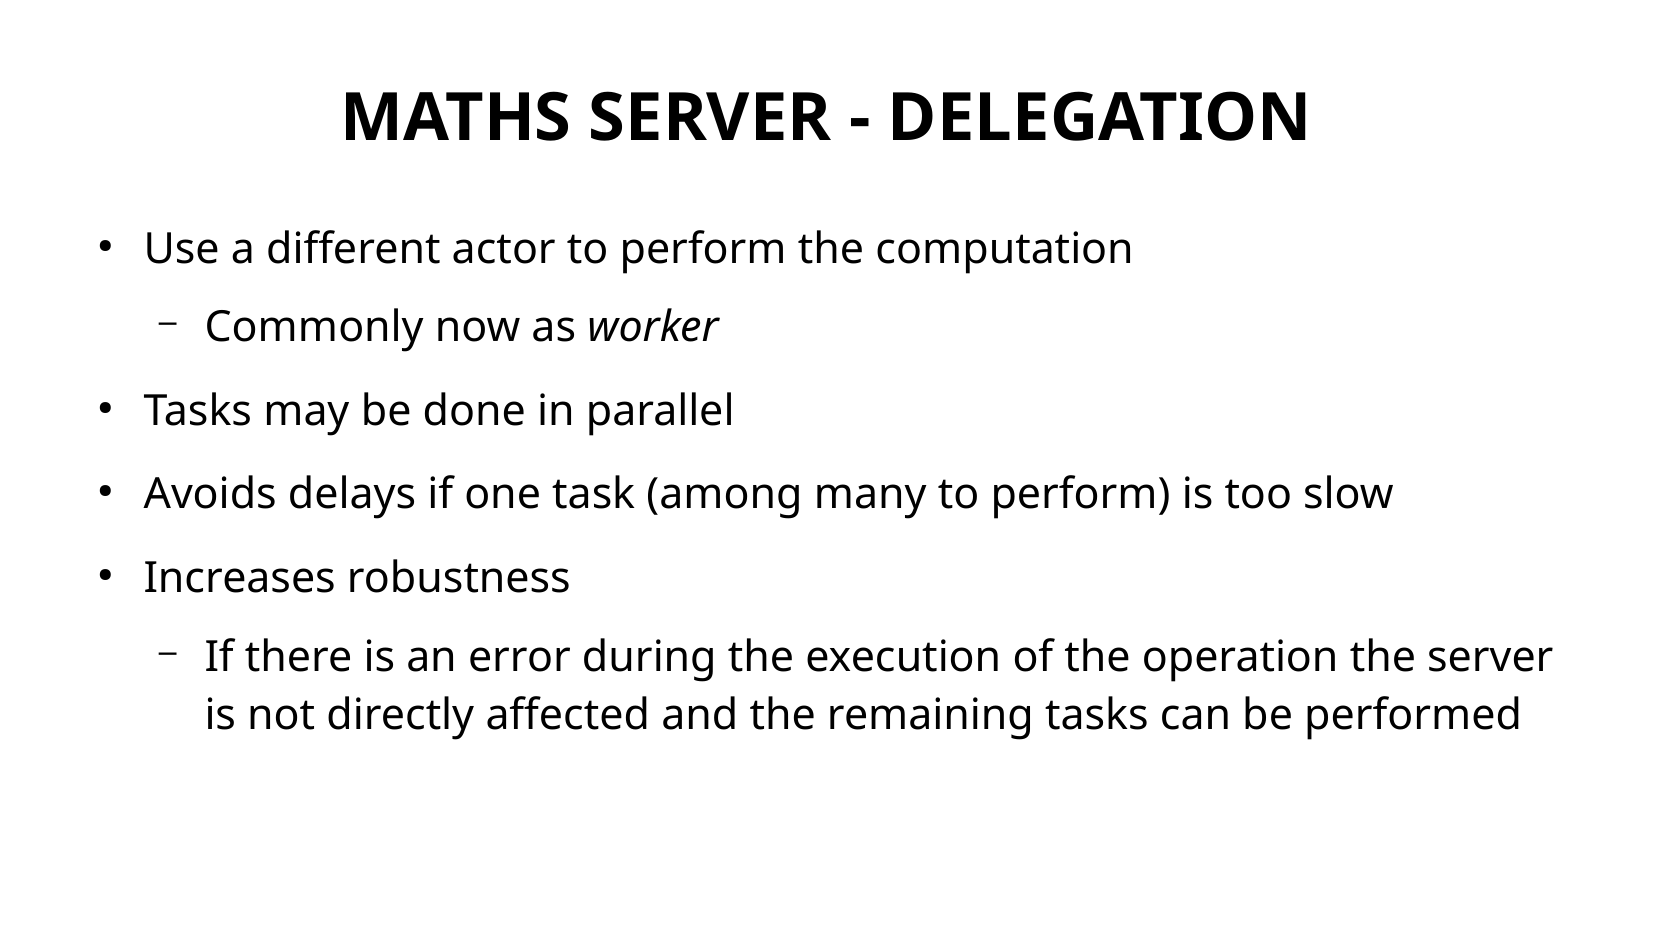

# MATHS SERVER - DELEGATION
Use a different actor to perform the computation
Commonly now as worker
Tasks may be done in parallel
Avoids delays if one task (among many to perform) is too slow
Increases robustness
If there is an error during the execution of the operation the server is not directly affected and the remaining tasks can be performed